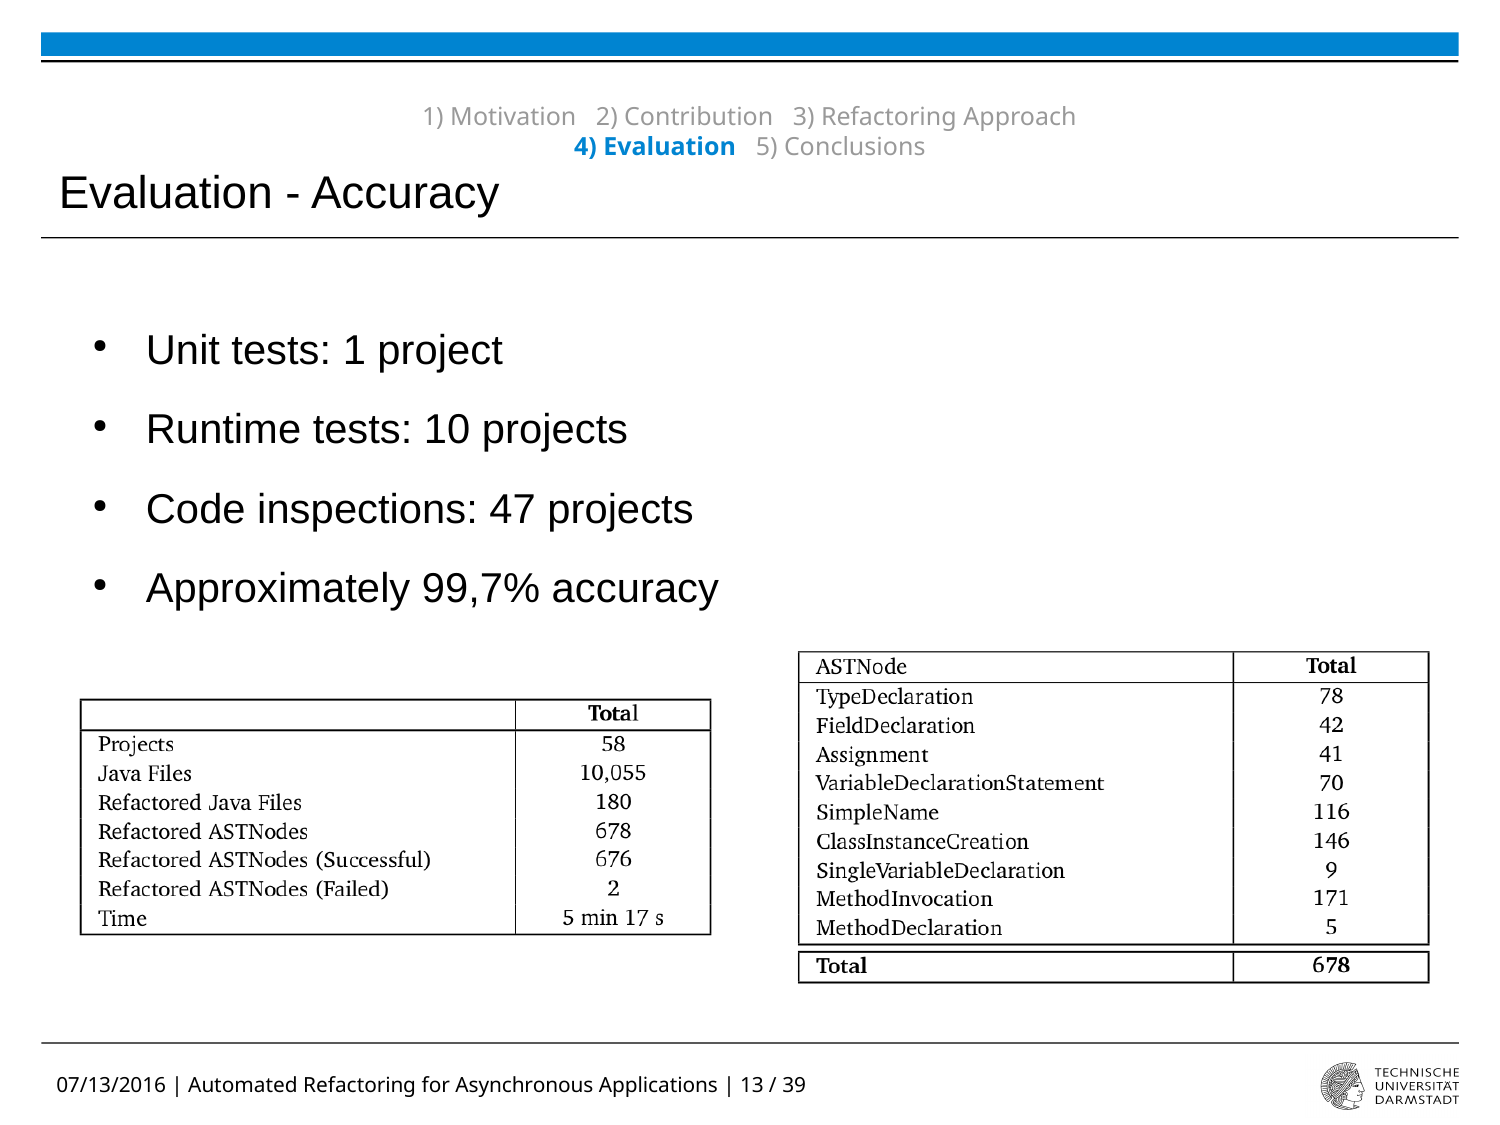

Evaluation - Accuracy
1) Motivation 2) Contribution 3) Refactoring Approach
4) Evaluation 5) Conclusions
# Unit tests: 1 project
Runtime tests: 10 projects
Code inspections: 47 projects
Approximately 99,7% accuracy